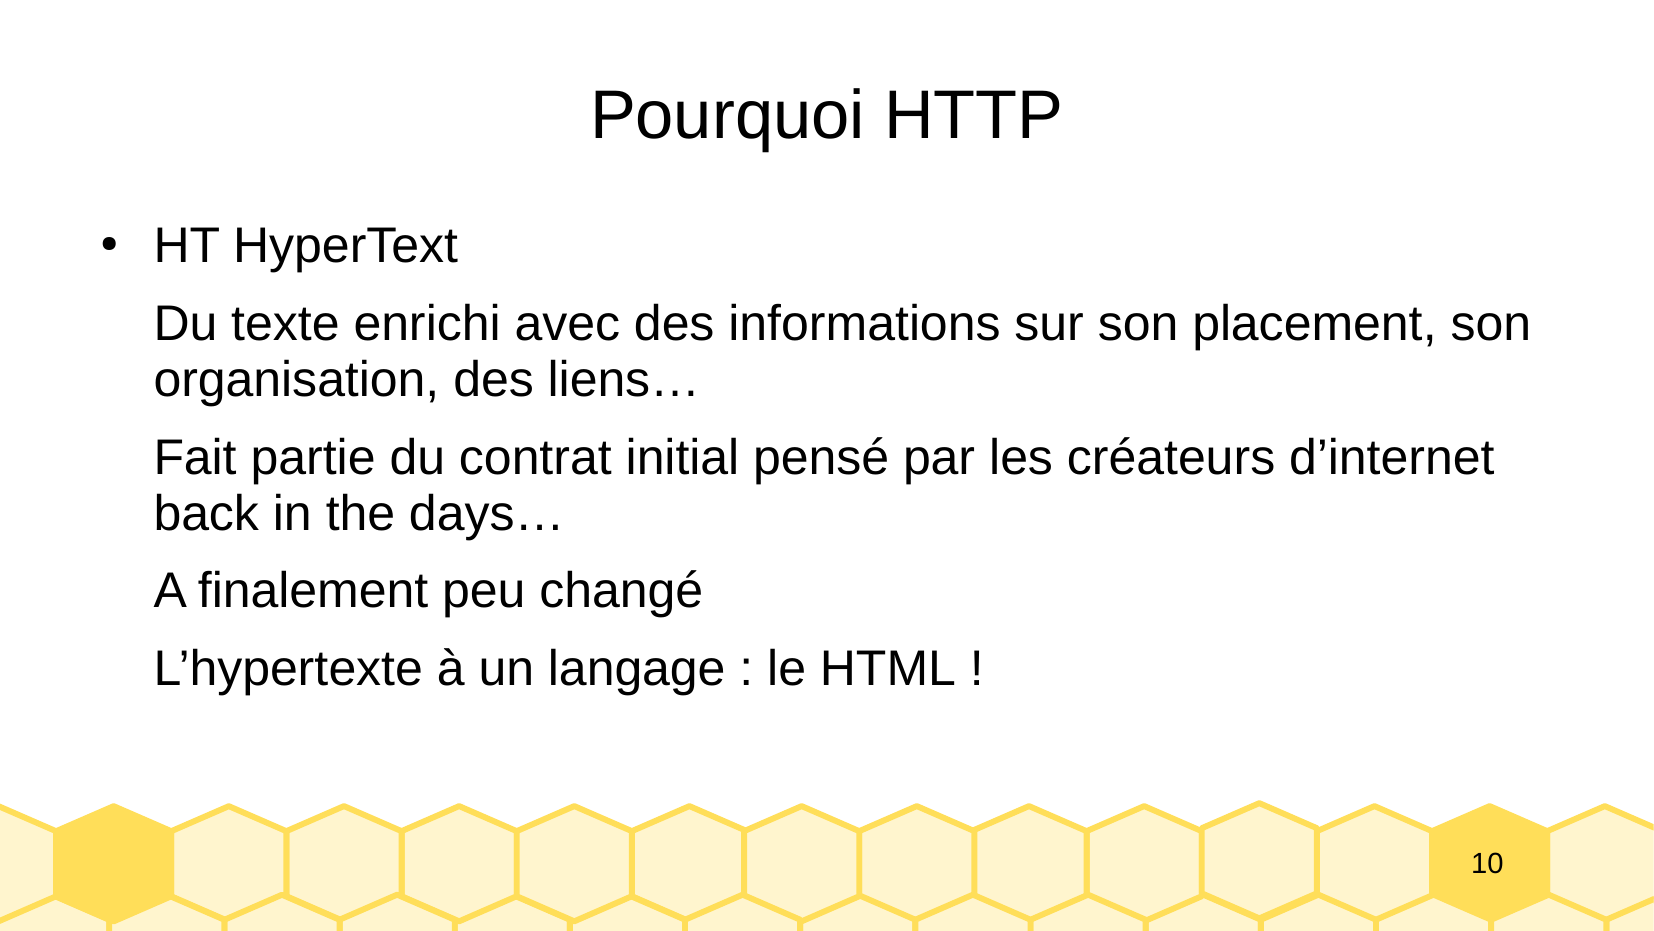

# Pourquoi HTTP
HT HyperText
Du texte enrichi avec des informations sur son placement, son organisation, des liens…
Fait partie du contrat initial pensé par les créateurs d’internet back in the days…
A finalement peu changé
L’hypertexte à un langage : le HTML !